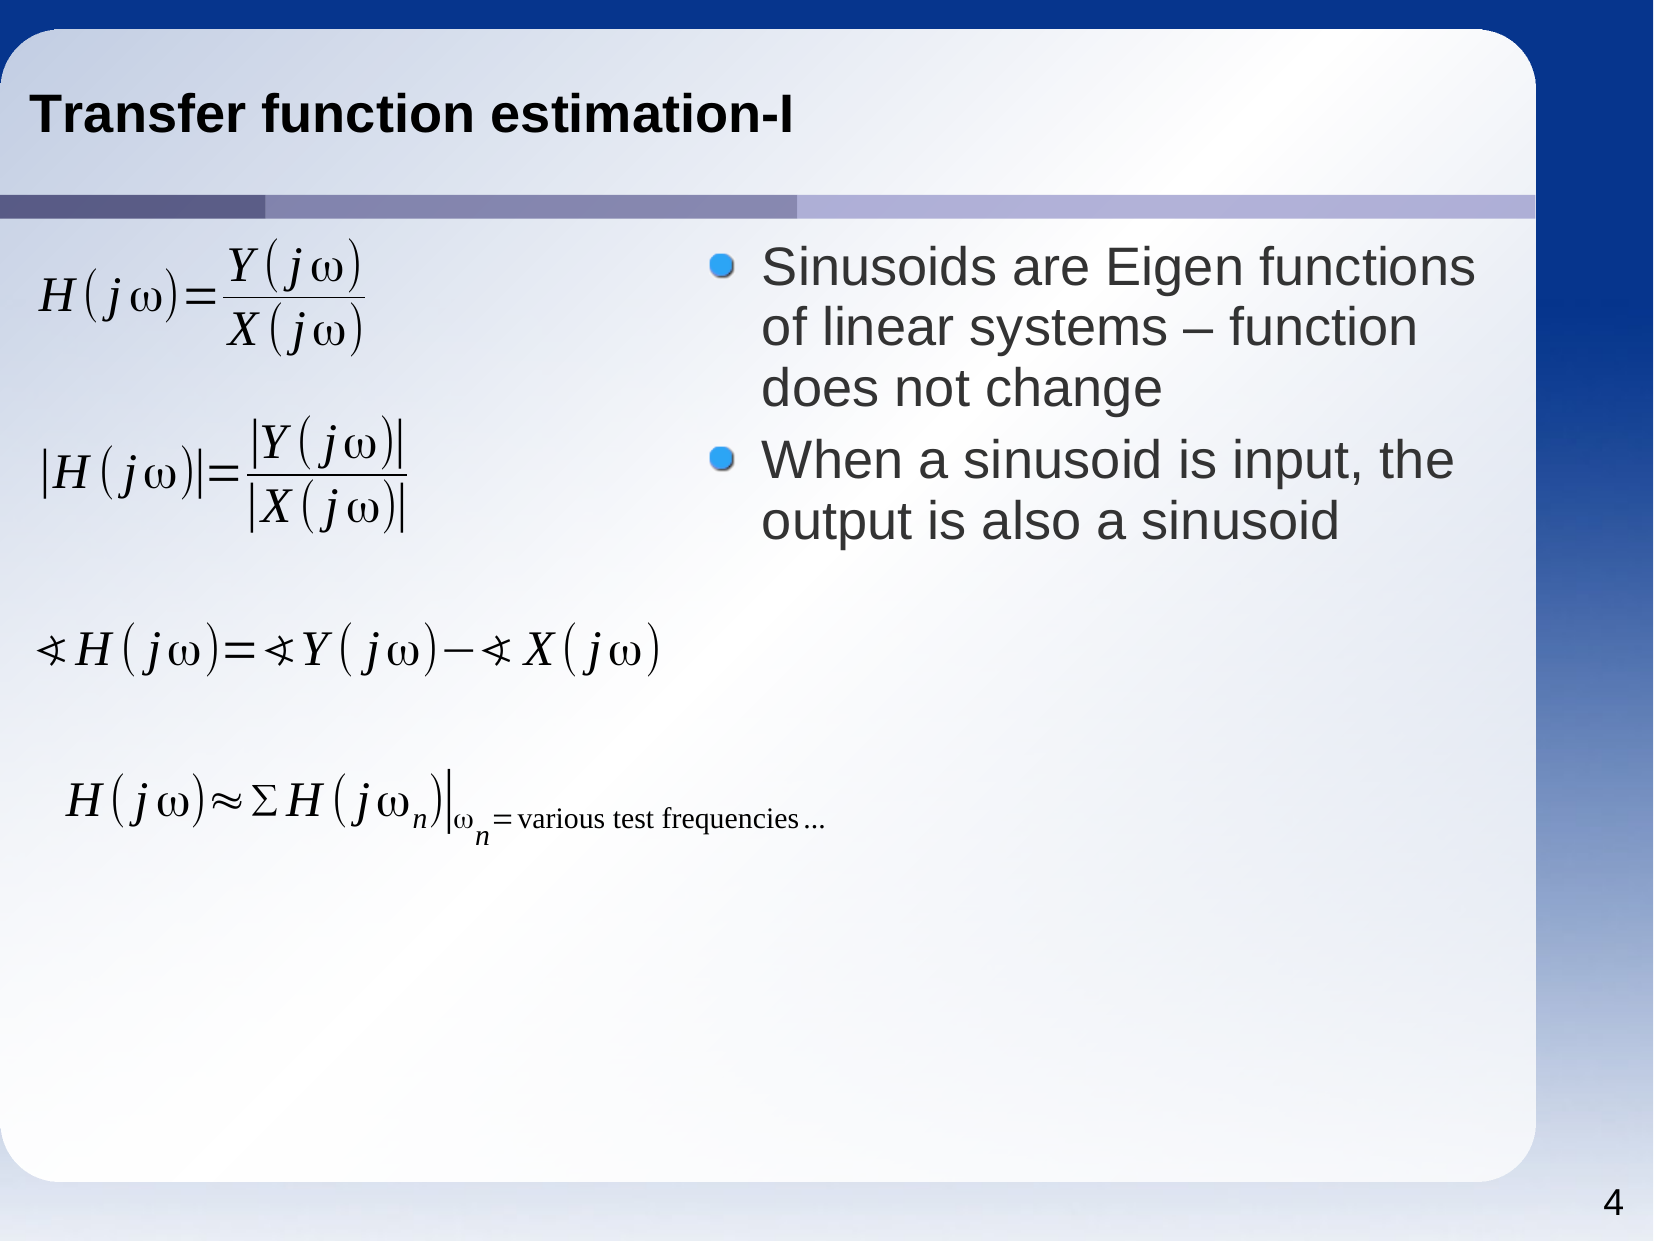

# Transfer function estimation-I
Sinusoids are Eigen functions of linear systems – function does not change
When a sinusoid is input, the output is also a sinusoid
4